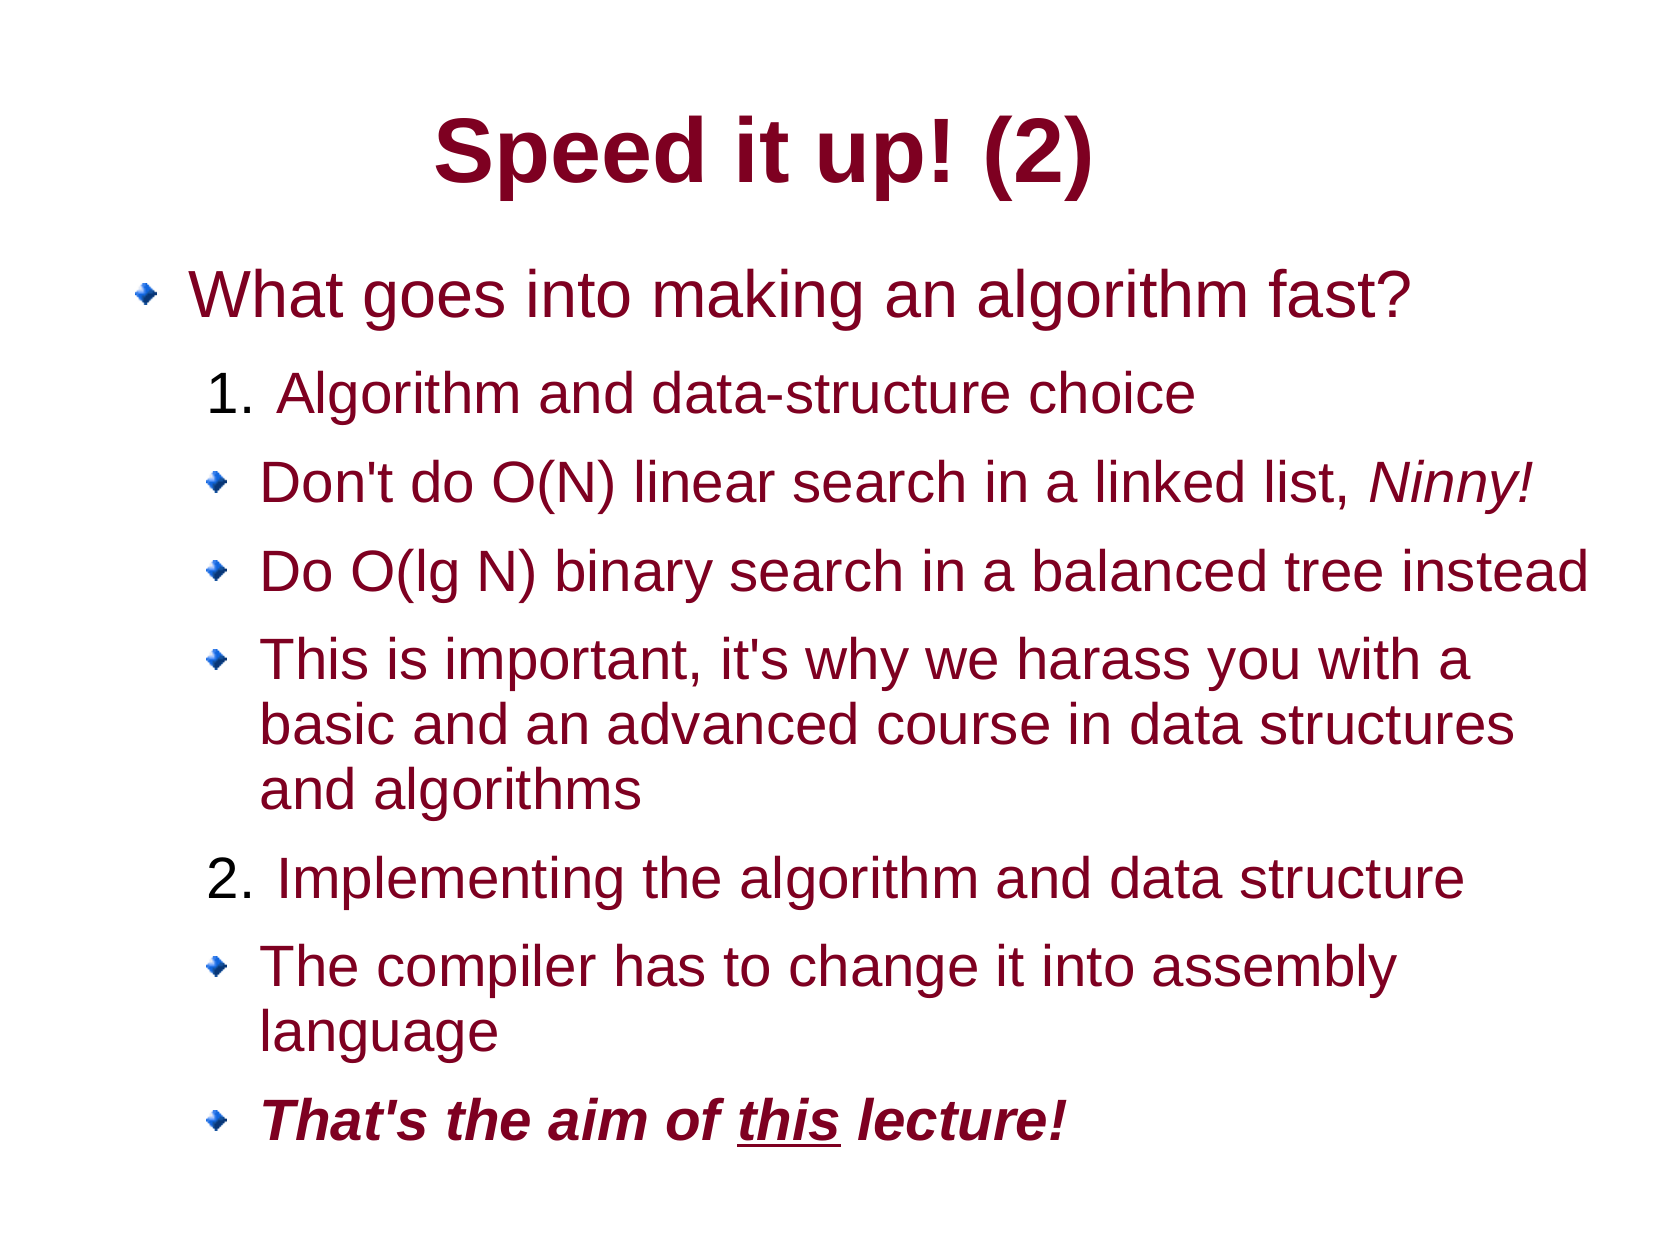

# Speed it up! (2)
What goes into making an algorithm fast?
 Algorithm and data-structure choice
Don't do O(N) linear search in a linked list, Ninny!
Do O(lg N) binary search in a balanced tree instead
This is important, it's why we harass you with a basic and an advanced course in data structures and algorithms
 Implementing the algorithm and data structure
The compiler has to change it into assembly language
That's the aim of this lecture!